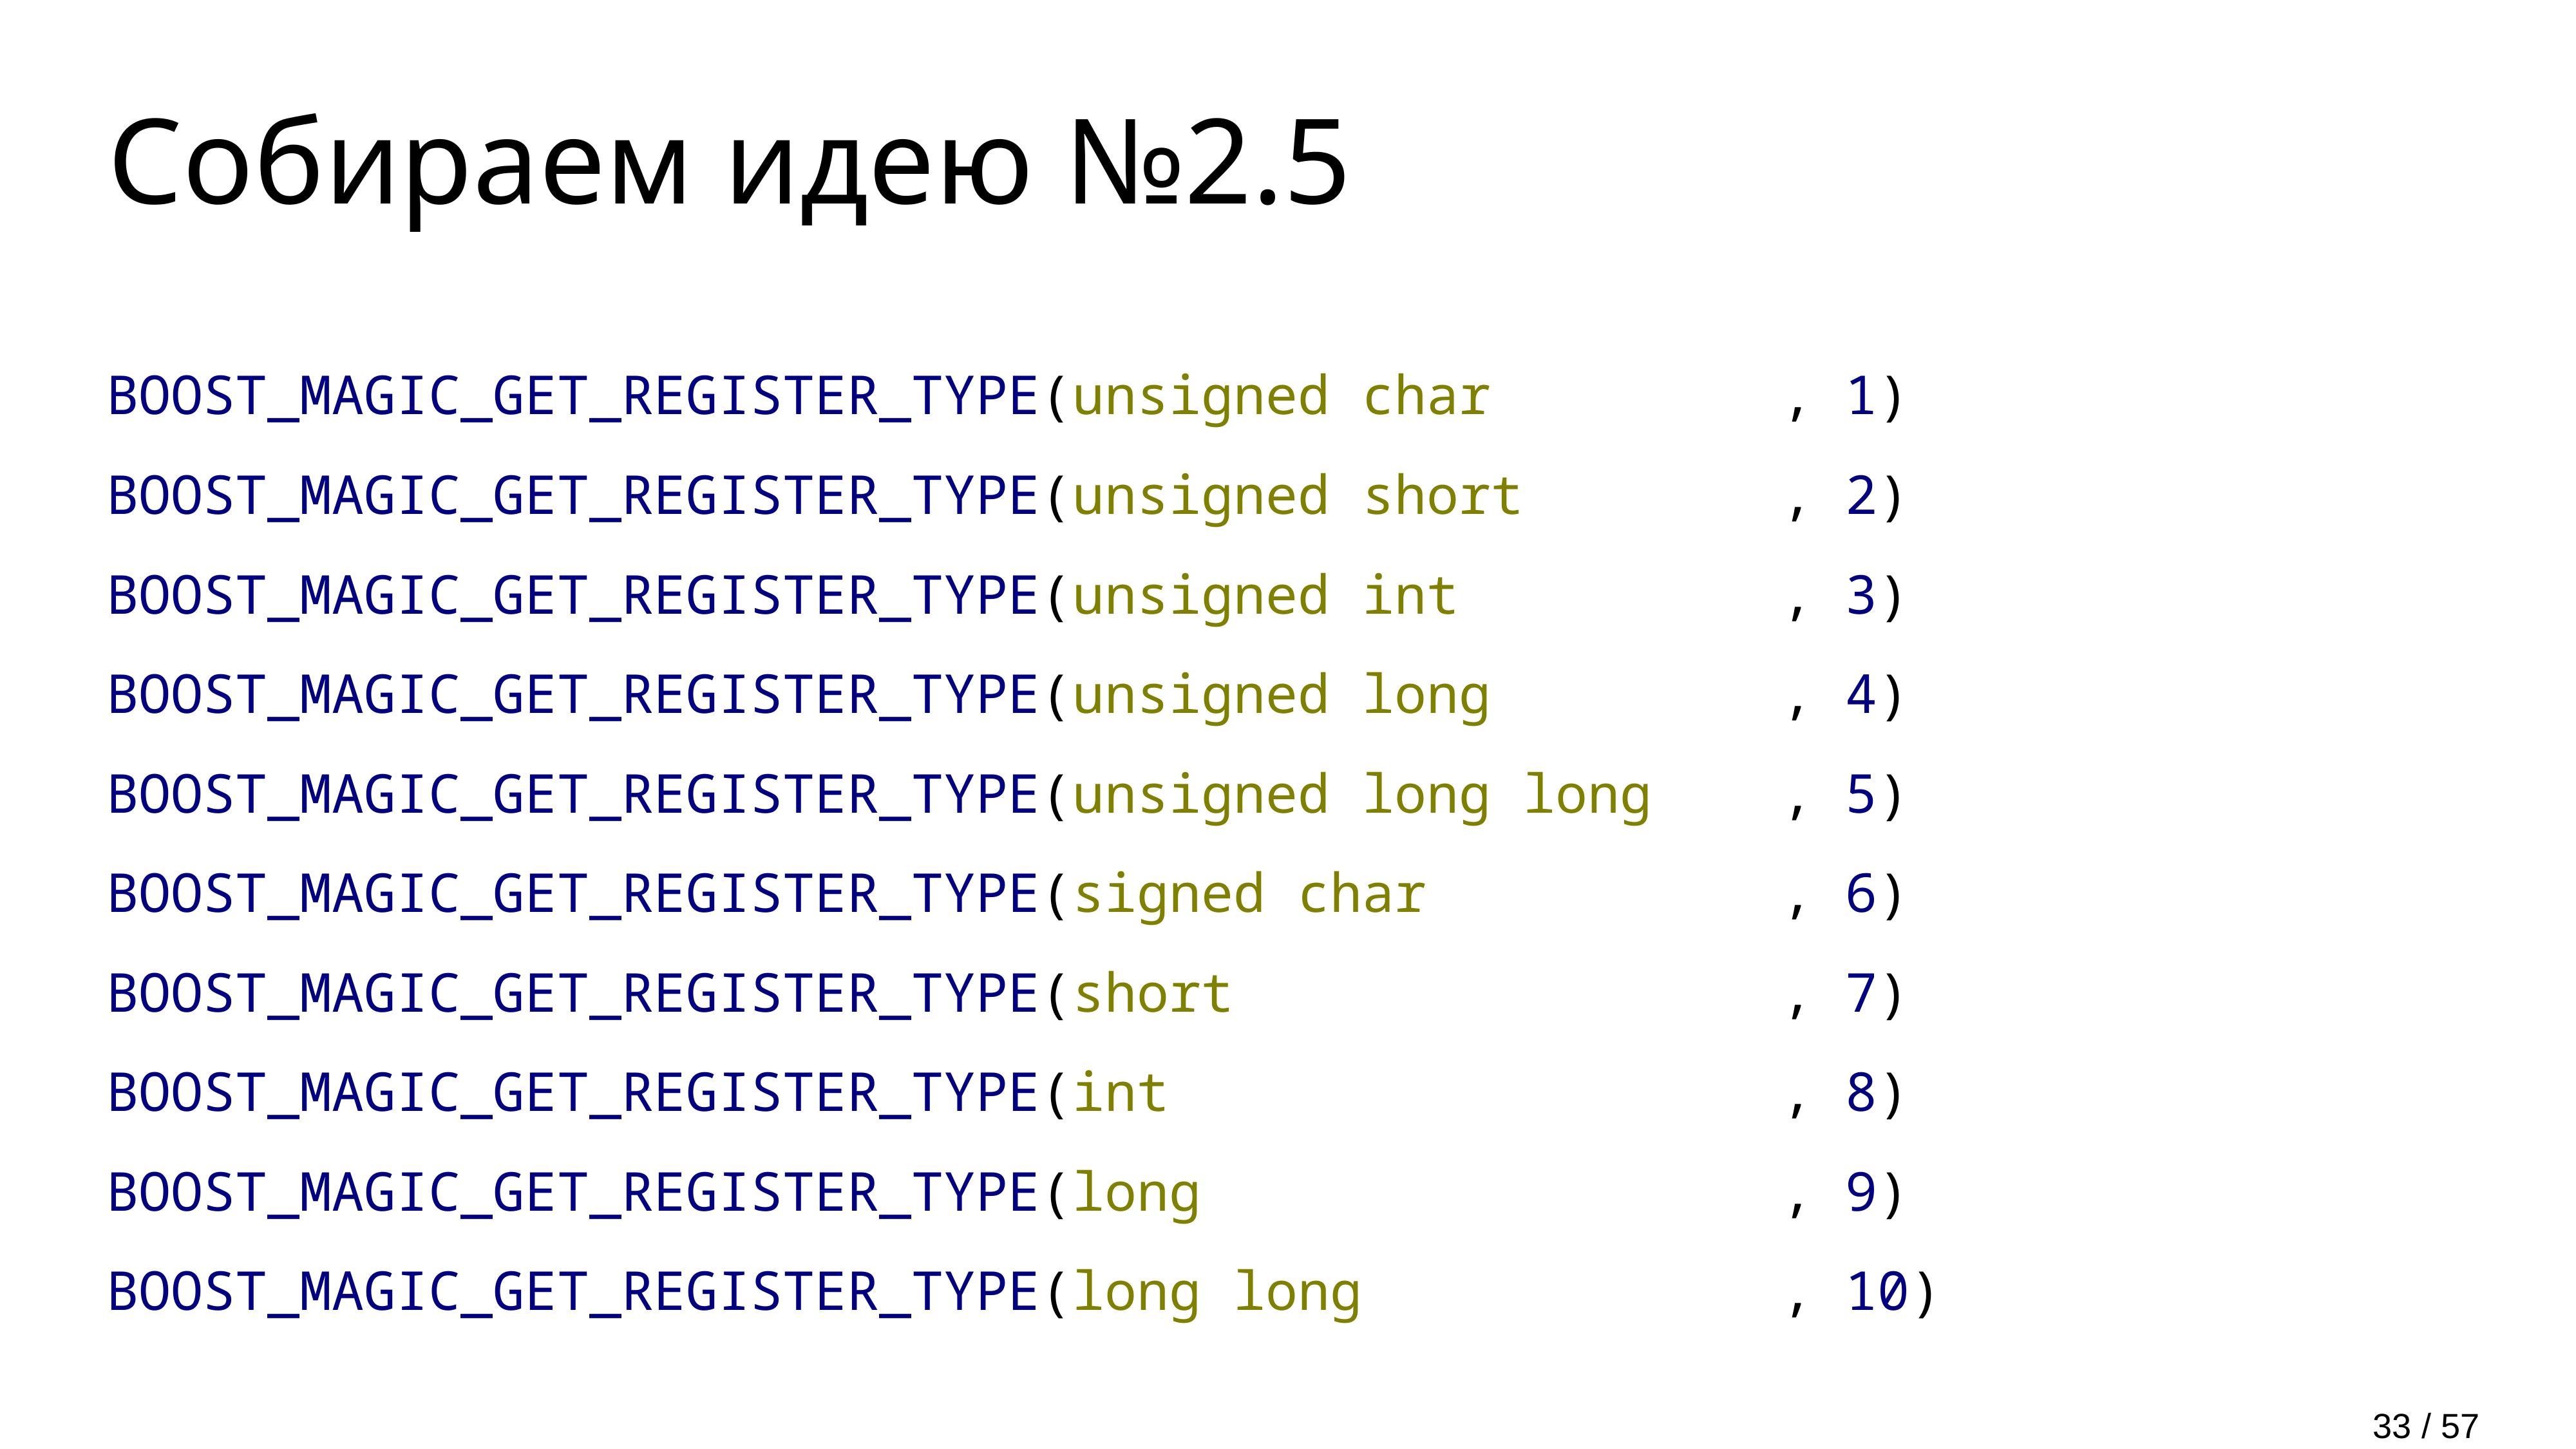

# Собираем идею №2.5
BOOST_MAGIC_GET_REGISTER_TYPE(unsigned char , 1)
BOOST_MAGIC_GET_REGISTER_TYPE(unsigned short , 2)
BOOST_MAGIC_GET_REGISTER_TYPE(unsigned int , 3)
BOOST_MAGIC_GET_REGISTER_TYPE(unsigned long , 4)
BOOST_MAGIC_GET_REGISTER_TYPE(unsigned long long , 5)
BOOST_MAGIC_GET_REGISTER_TYPE(signed char , 6)
BOOST_MAGIC_GET_REGISTER_TYPE(short , 7)
BOOST_MAGIC_GET_REGISTER_TYPE(int , 8)
BOOST_MAGIC_GET_REGISTER_TYPE(long , 9)
BOOST_MAGIC_GET_REGISTER_TYPE(long long , 10)